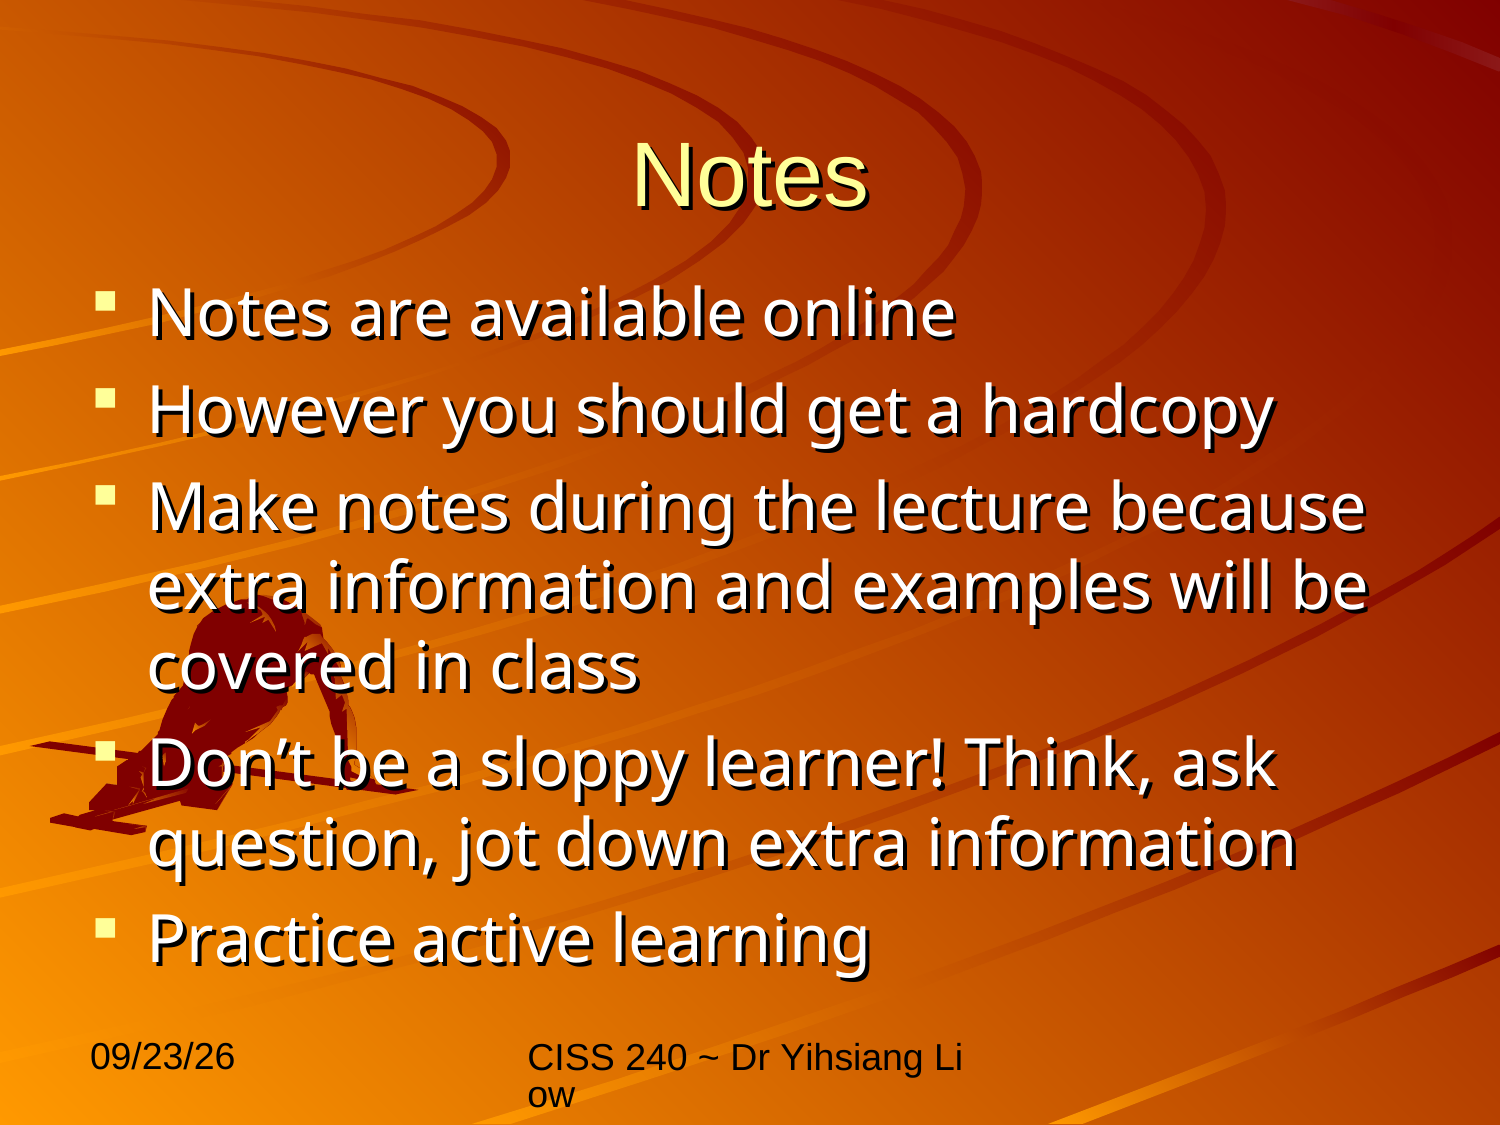

# Notes
Notes are available online
However you should get a hardcopy
Make notes during the lecture because extra information and examples will be covered in class
Don’t be a sloppy learner! Think, ask question, jot down extra information
Practice active learning
CISS 240 ~ Dr Yihsiang Liow